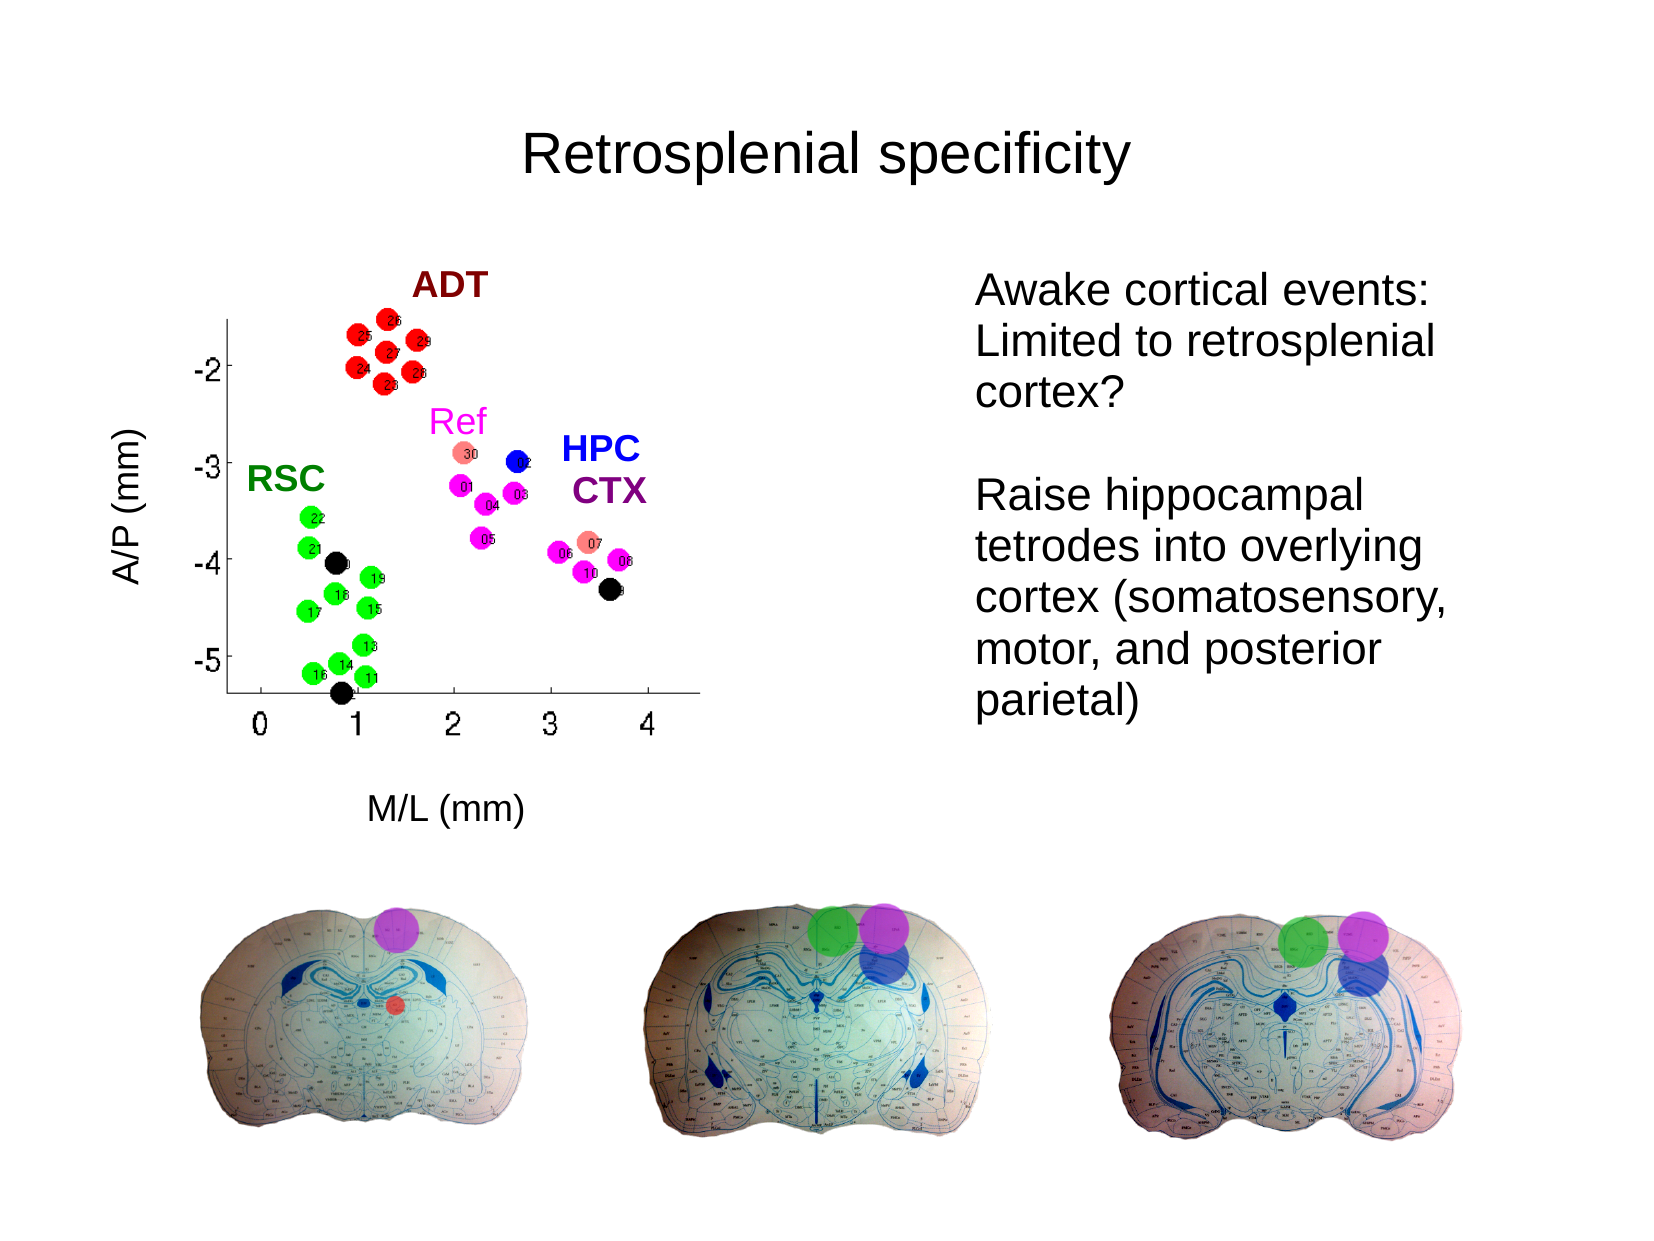

# Retrosplenial specificity
ADT
Awake cortical events:
Limited to retrosplenial cortex?
Raise hippocampal tetrodes into overlying cortex (somatosensory, motor, and posterior parietal)
Ref
HPC
 CTX
RSC
A/P (mm)
M/L (mm)